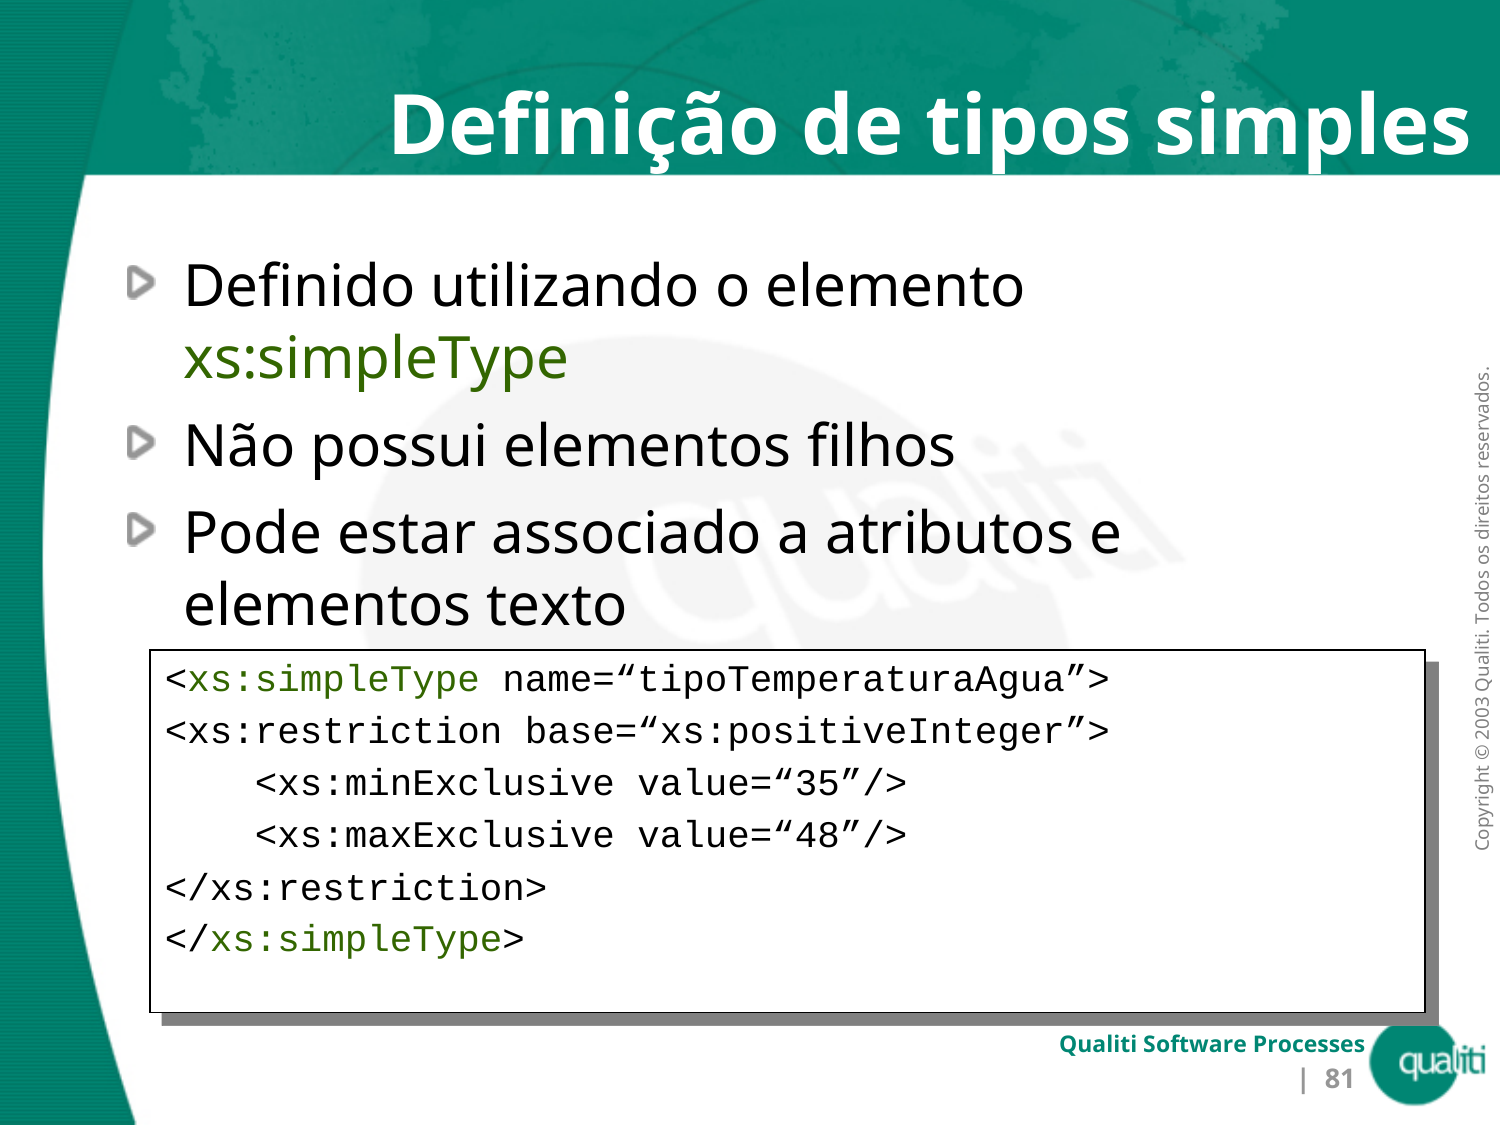

# Definição de tipos simples
Definido utilizando o elemento xs:simpleType
Não possui elementos filhos
Pode estar associado a atributos e elementos texto
<xs:simpleType name=“tipoTemperaturaAgua”>
<xs:restriction base=“xs:positiveInteger”>
 <xs:minExclusive value=“35”/>
 <xs:maxExclusive value=“48”/>
</xs:restriction>
</xs:simpleType>